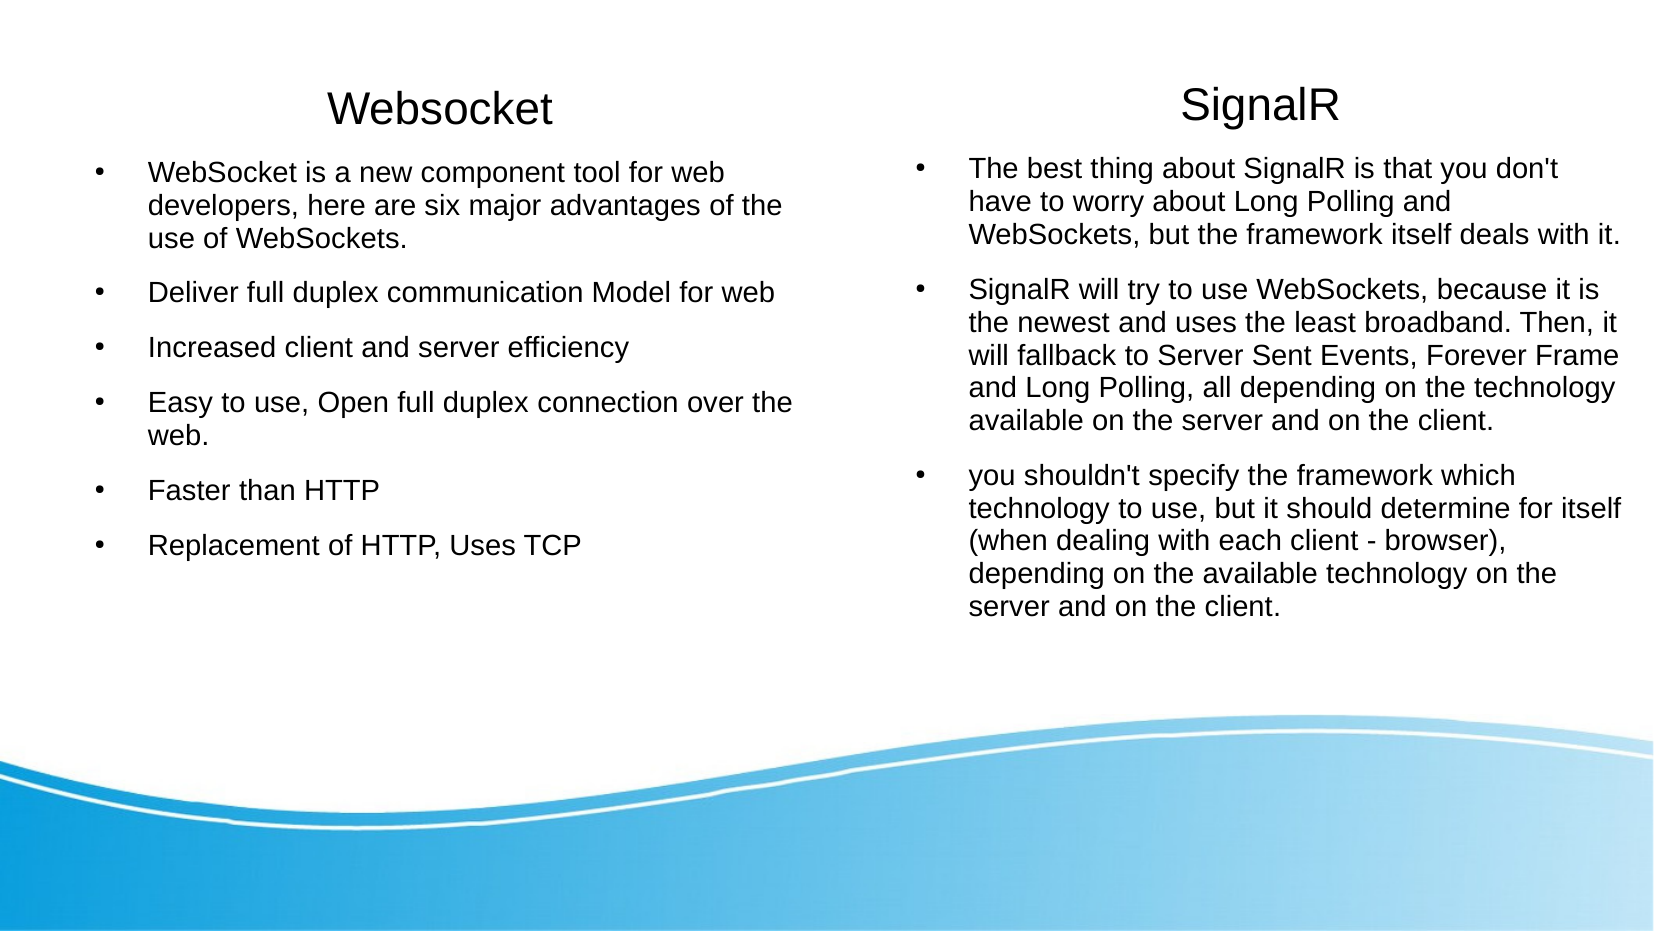

SignalR
The best thing about SignalR is that you don't have to worry about Long Polling and WebSockets, but the framework itself deals with it.
SignalR will try to use WebSockets, because it is the newest and uses the least broadband. Then, it will fallback to Server Sent Events, Forever Frame and Long Polling, all depending on the technology available on the server and on the client.
you shouldn't specify the framework which technology to use, but it should determine for itself (when dealing with each client - browser), depending on the available technology on the server and on the client.
# Websocket
WebSocket is a new component tool for web developers, here are six major advantages of the use of WebSockets.
Deliver full duplex communication Model for web
Increased client and server efficiency
Easy to use, Open full duplex connection over the web.
Faster than HTTP
Replacement of HTTP, Uses TCP